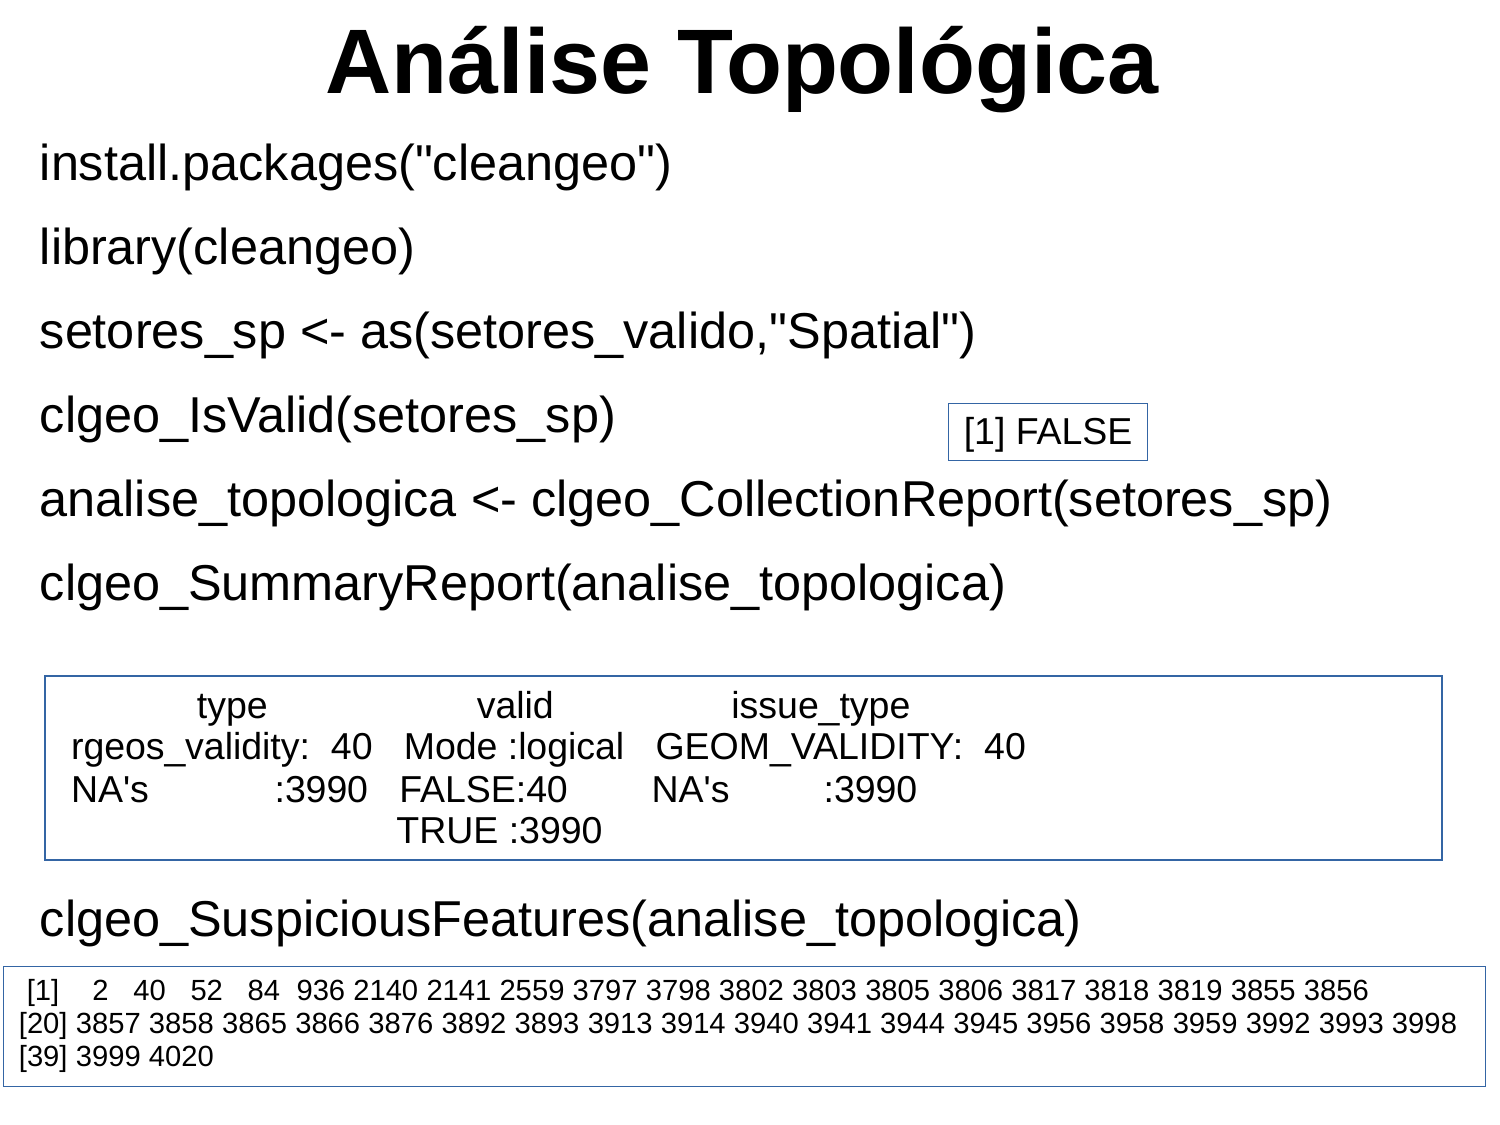

# Análise Topológica
install.packages("cleangeo")
library(cleangeo)
setores_sp <- as(setores_valido,"Spatial")
clgeo_IsValid(setores_sp)
analise_topologica <- clgeo_CollectionReport(setores_sp)
clgeo_SummaryReport(analise_topologica)
clgeo_SuspiciousFeatures(analise_topologica)
[1] FALSE
 type valid issue_type
 rgeos_validity: 40 Mode :logical GEOM_VALIDITY: 40
 NA's :3990 FALSE:40 NA's :3990
 TRUE :3990
 [1] 2 40 52 84 936 2140 2141 2559 3797 3798 3802 3803 3805 3806 3817 3818 3819 3855 3856
[20] 3857 3858 3865 3866 3876 3892 3893 3913 3914 3940 3941 3944 3945 3956 3958 3959 3992 3993 3998
[39] 3999 4020